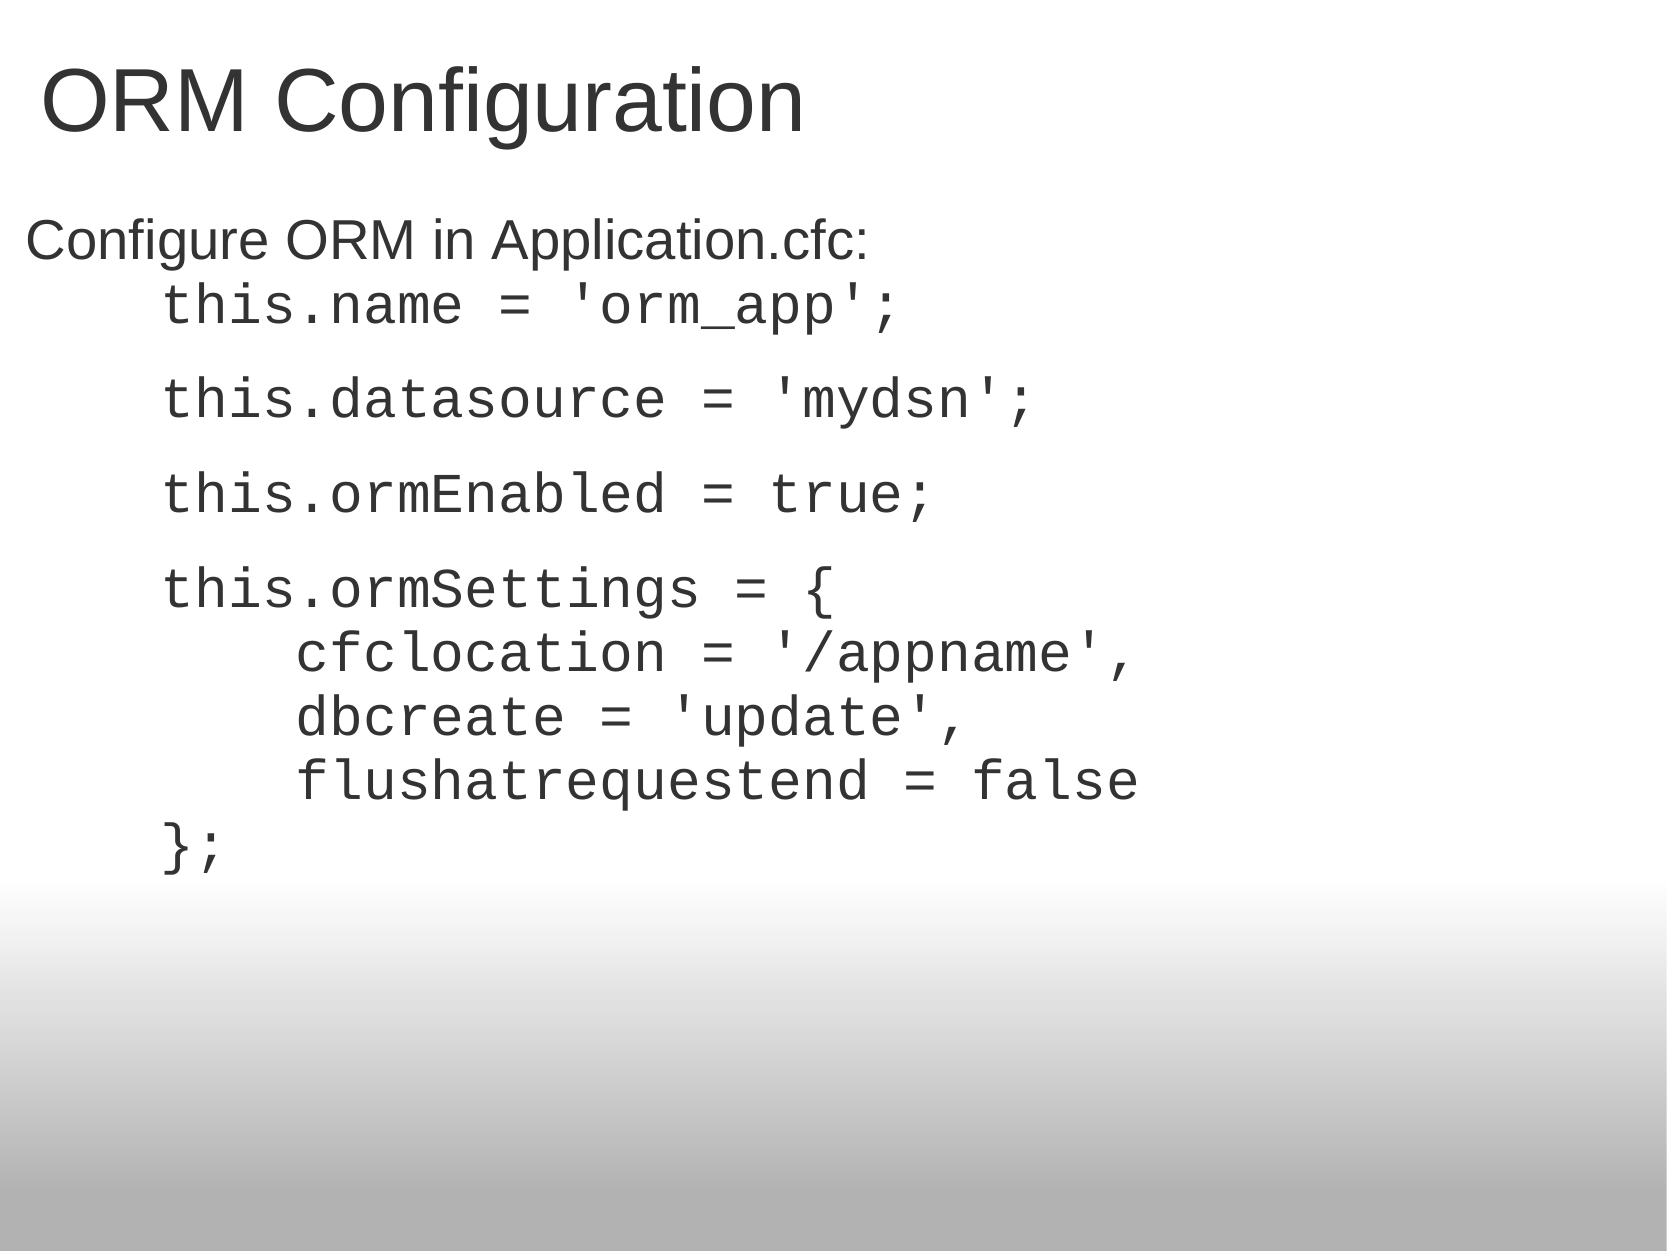

# ORM Configuration
Configure ORM in Application.cfc:
    this.name = 'orm_app';
    this.datasource = 'mydsn';
    this.ormEnabled = true;
    this.ormSettings = {
        cfclocation = '/appname',
        dbcreate = 'update',
        flushatrequestend = false
    };